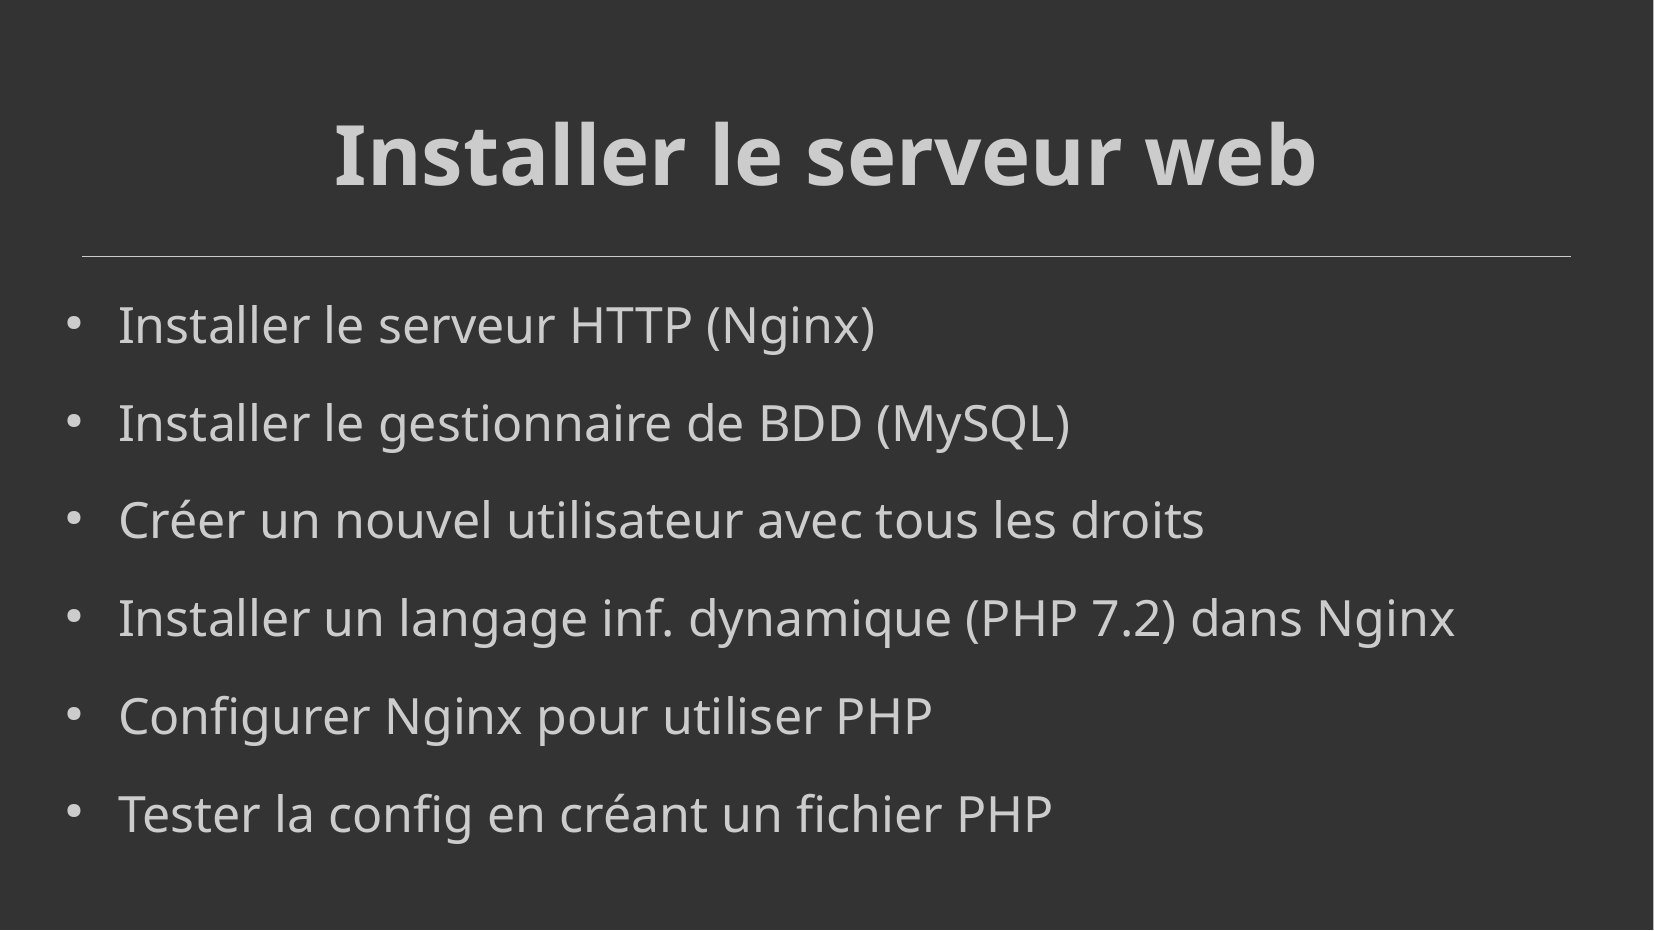

# Installer le serveur web
Installer le serveur HTTP (Nginx)
Installer le gestionnaire de BDD (MySQL)
Créer un nouvel utilisateur avec tous les droits
Installer un langage inf. dynamique (PHP 7.2) dans Nginx
Configurer Nginx pour utiliser PHP
Tester la config en créant un fichier PHP